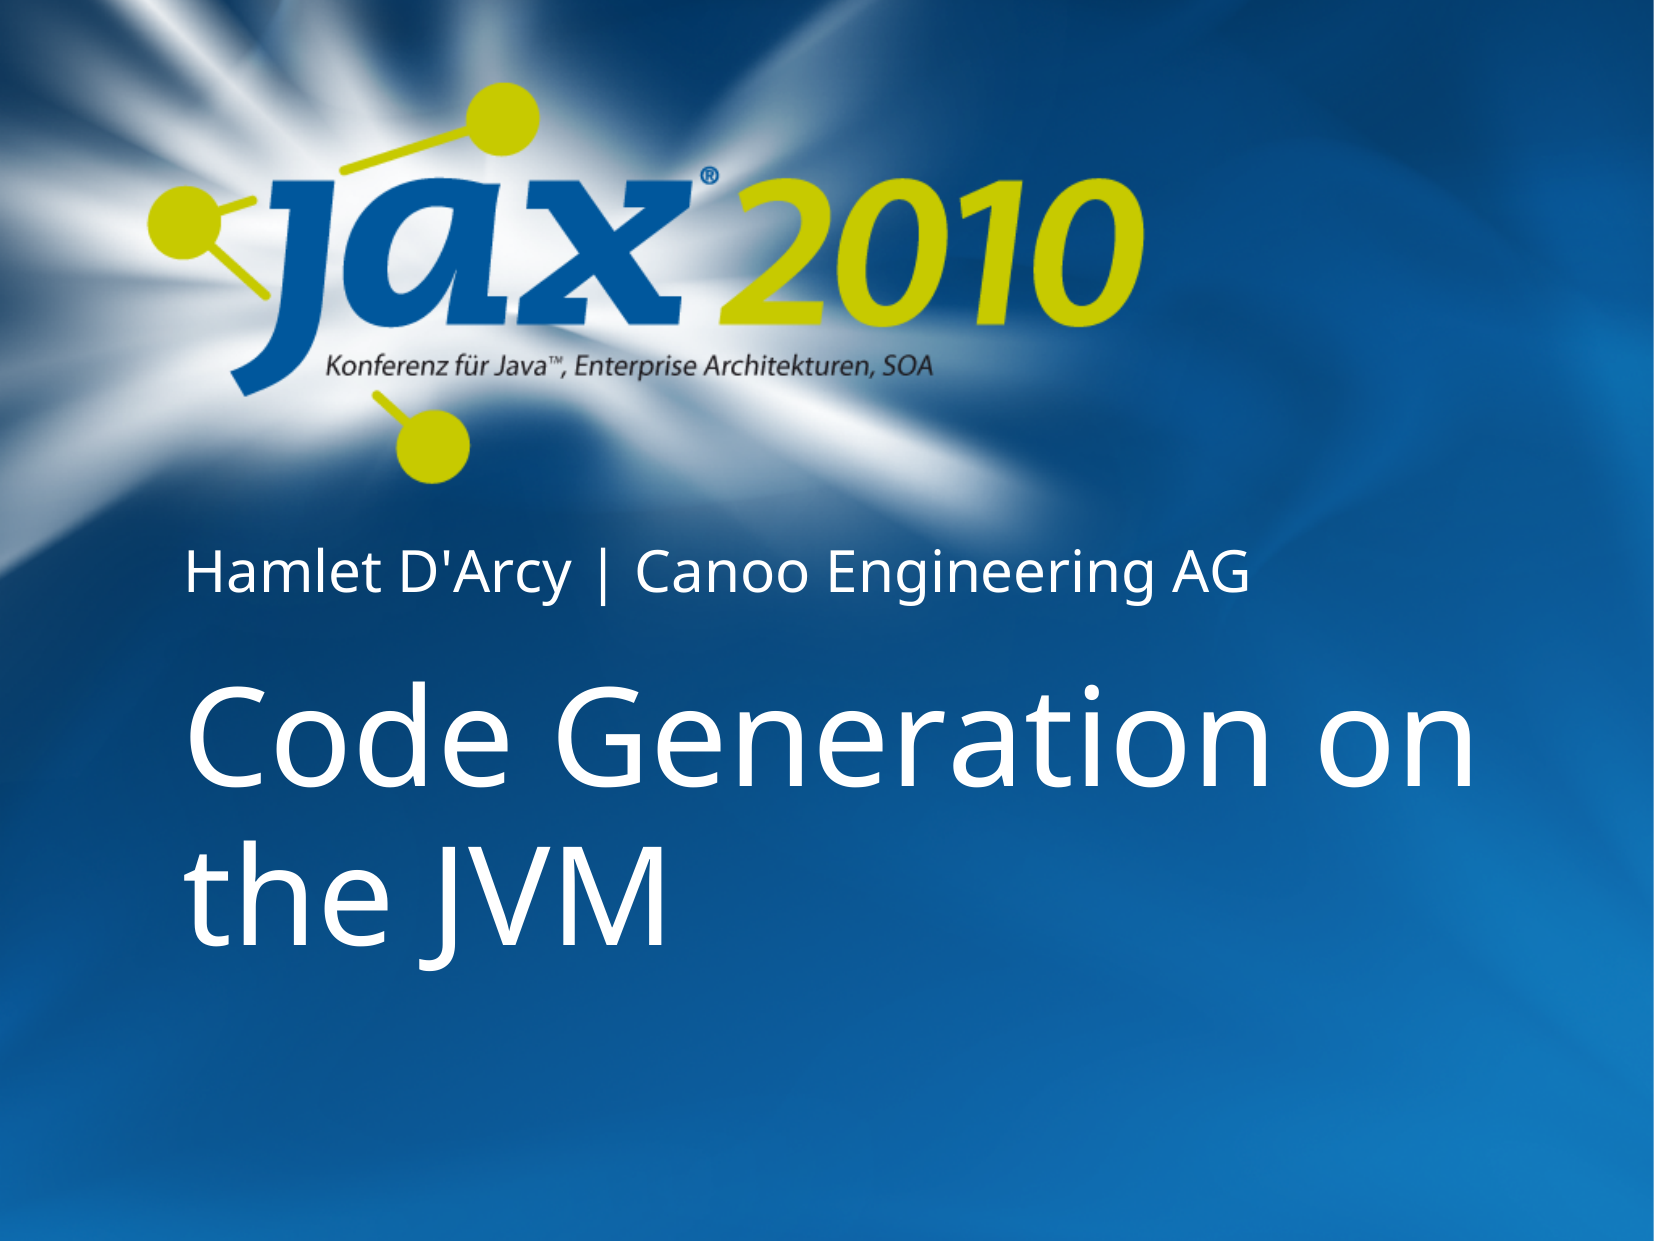

Hamlet D'Arcy | Canoo Engineering AG
# Code Generation on the JVM